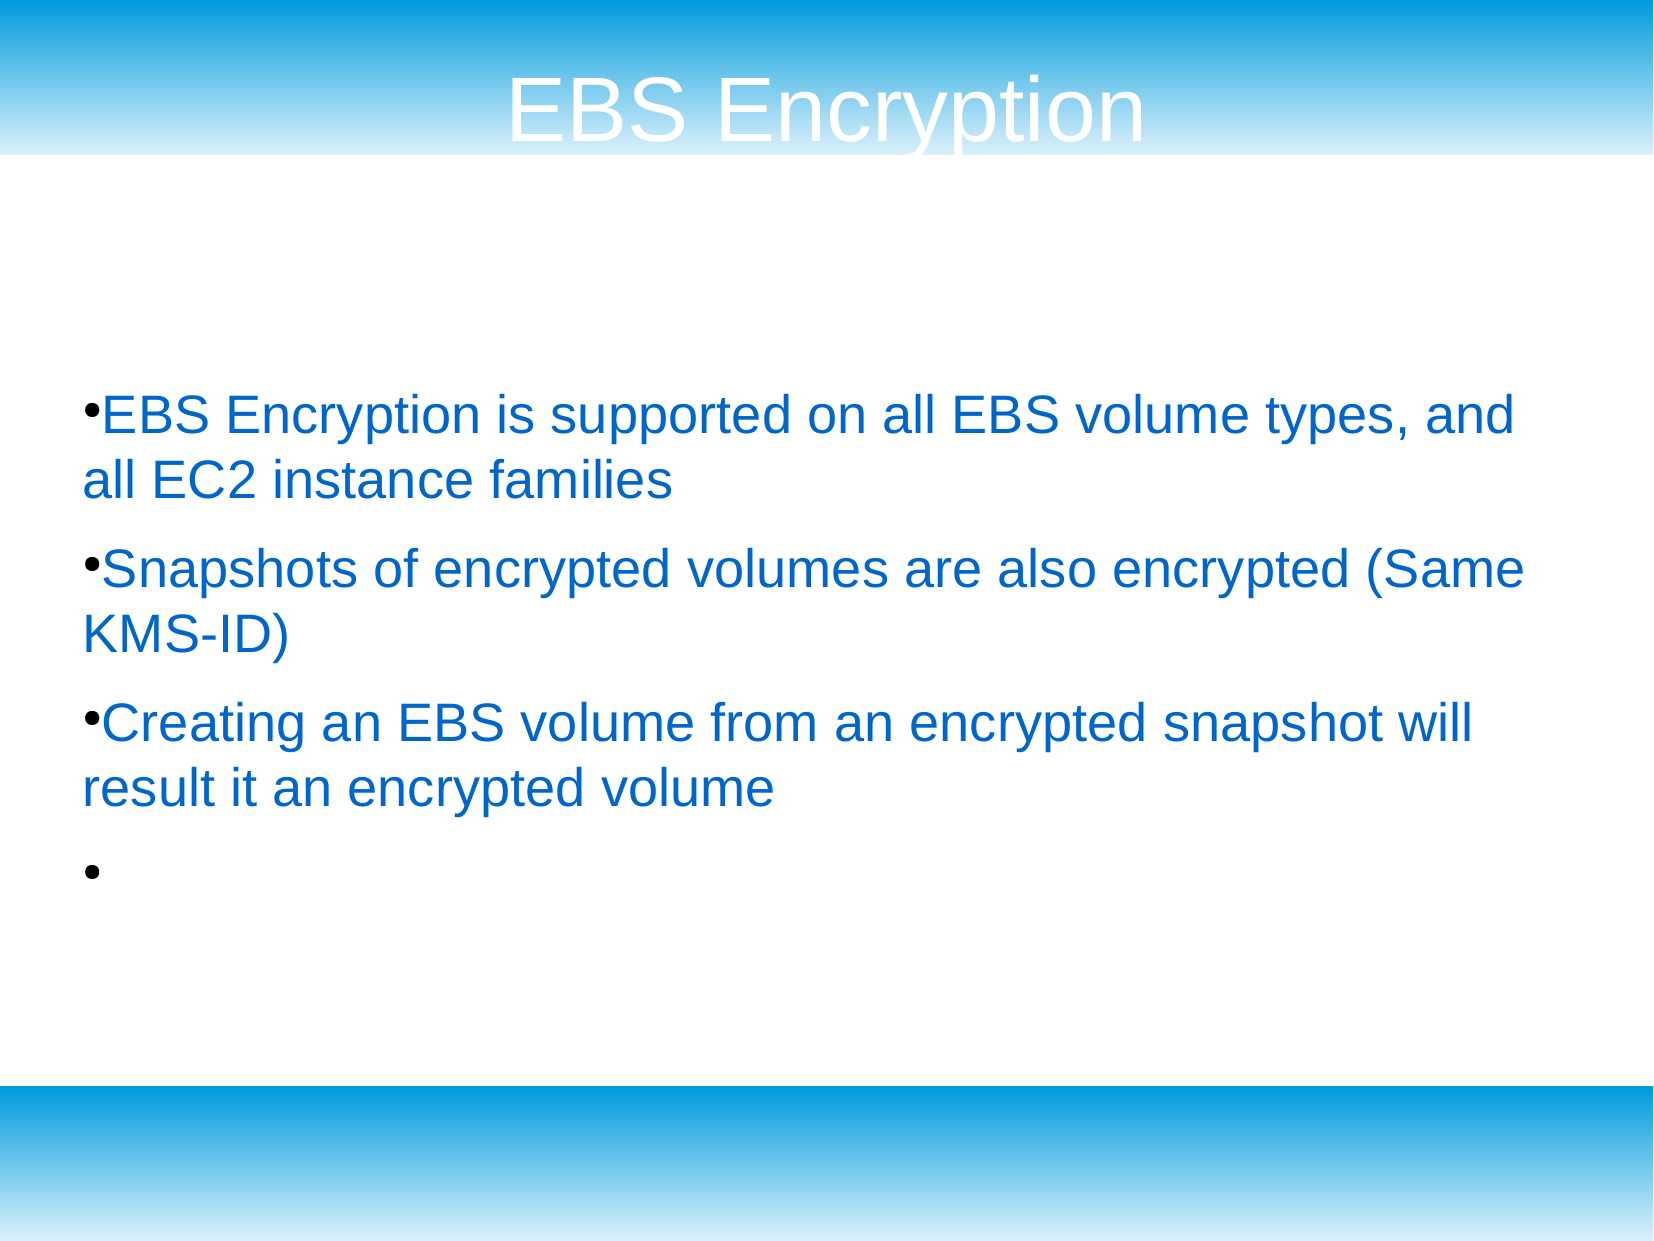

# EBS Encryption
EBS Encryption is supported on all EBS volume types, and all EC2 instance families
Snapshots of encrypted volumes are also encrypted (Same KMS-ID)
Creating an EBS volume from an encrypted snapshot will result it an encrypted volume